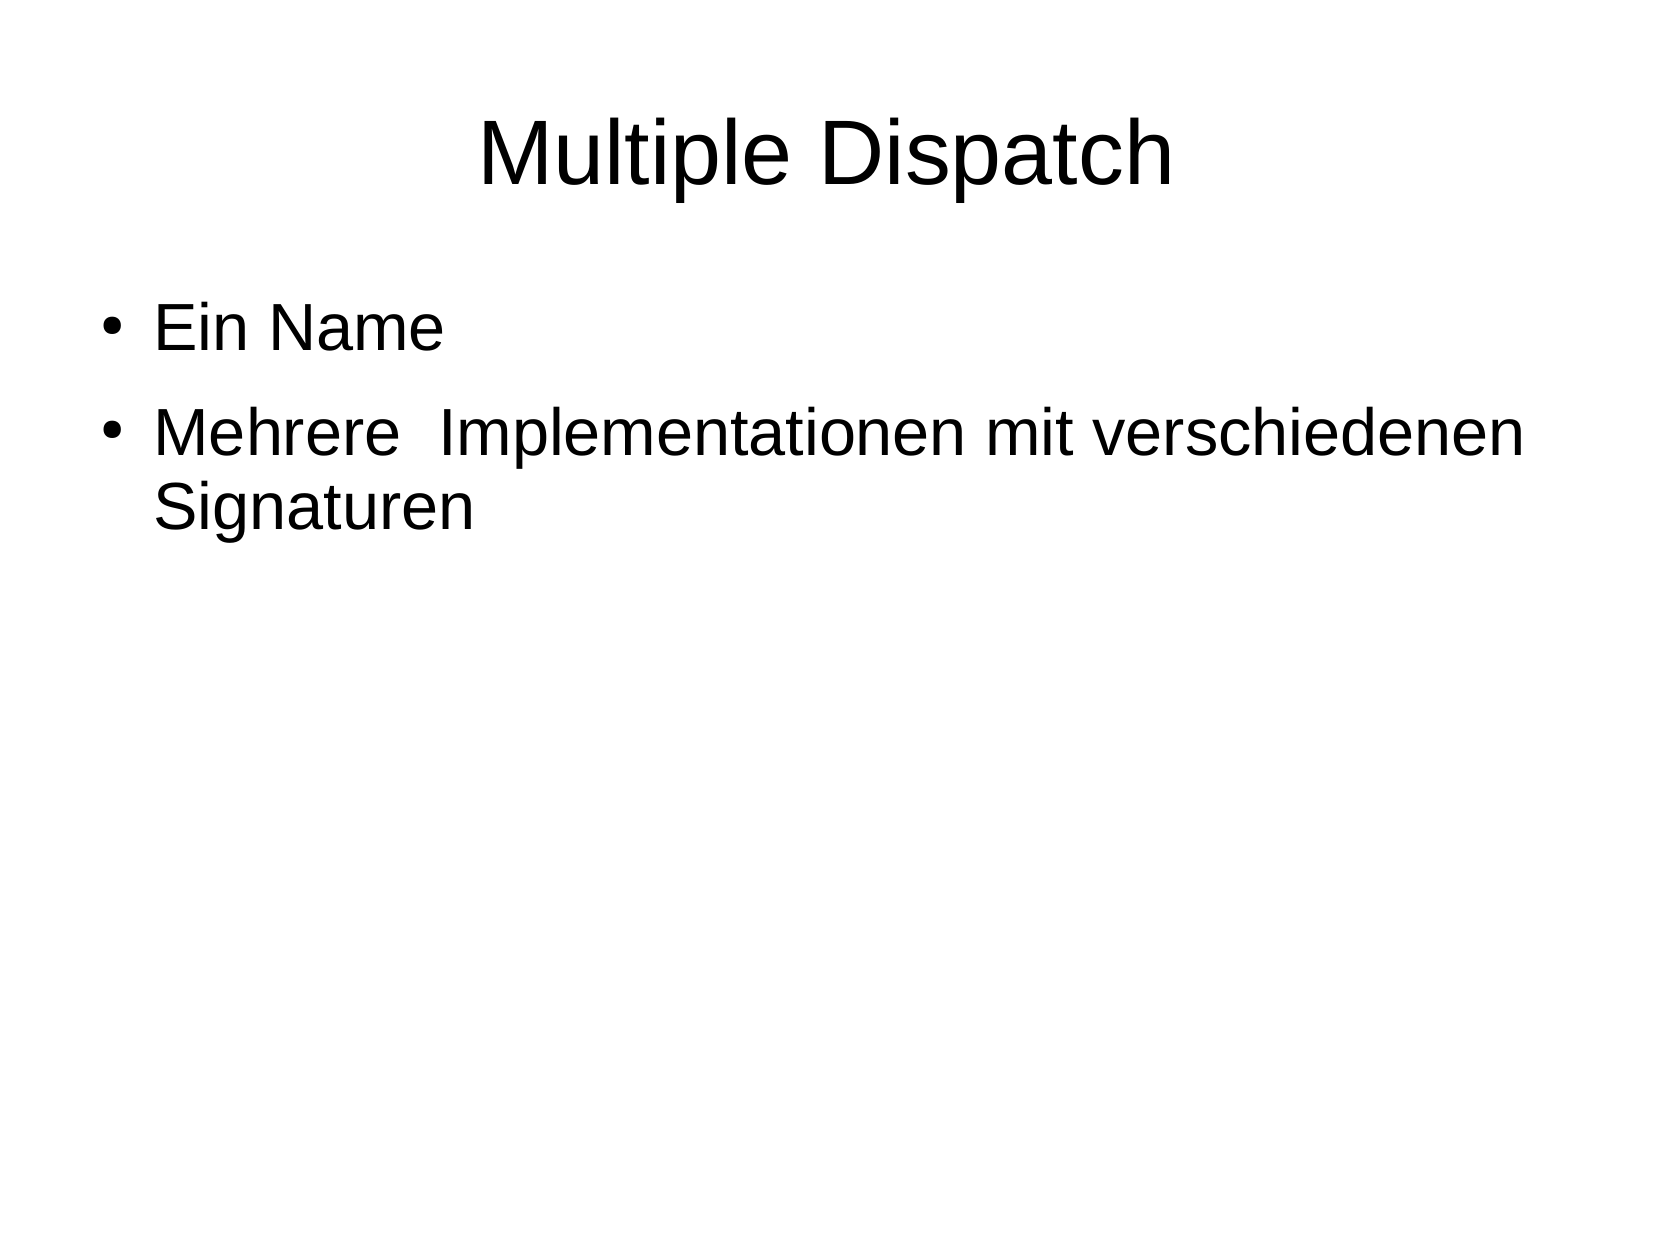

# Multiple Dispatch
Ein Name
Mehrere Implementationen mit verschiedenen Signaturen